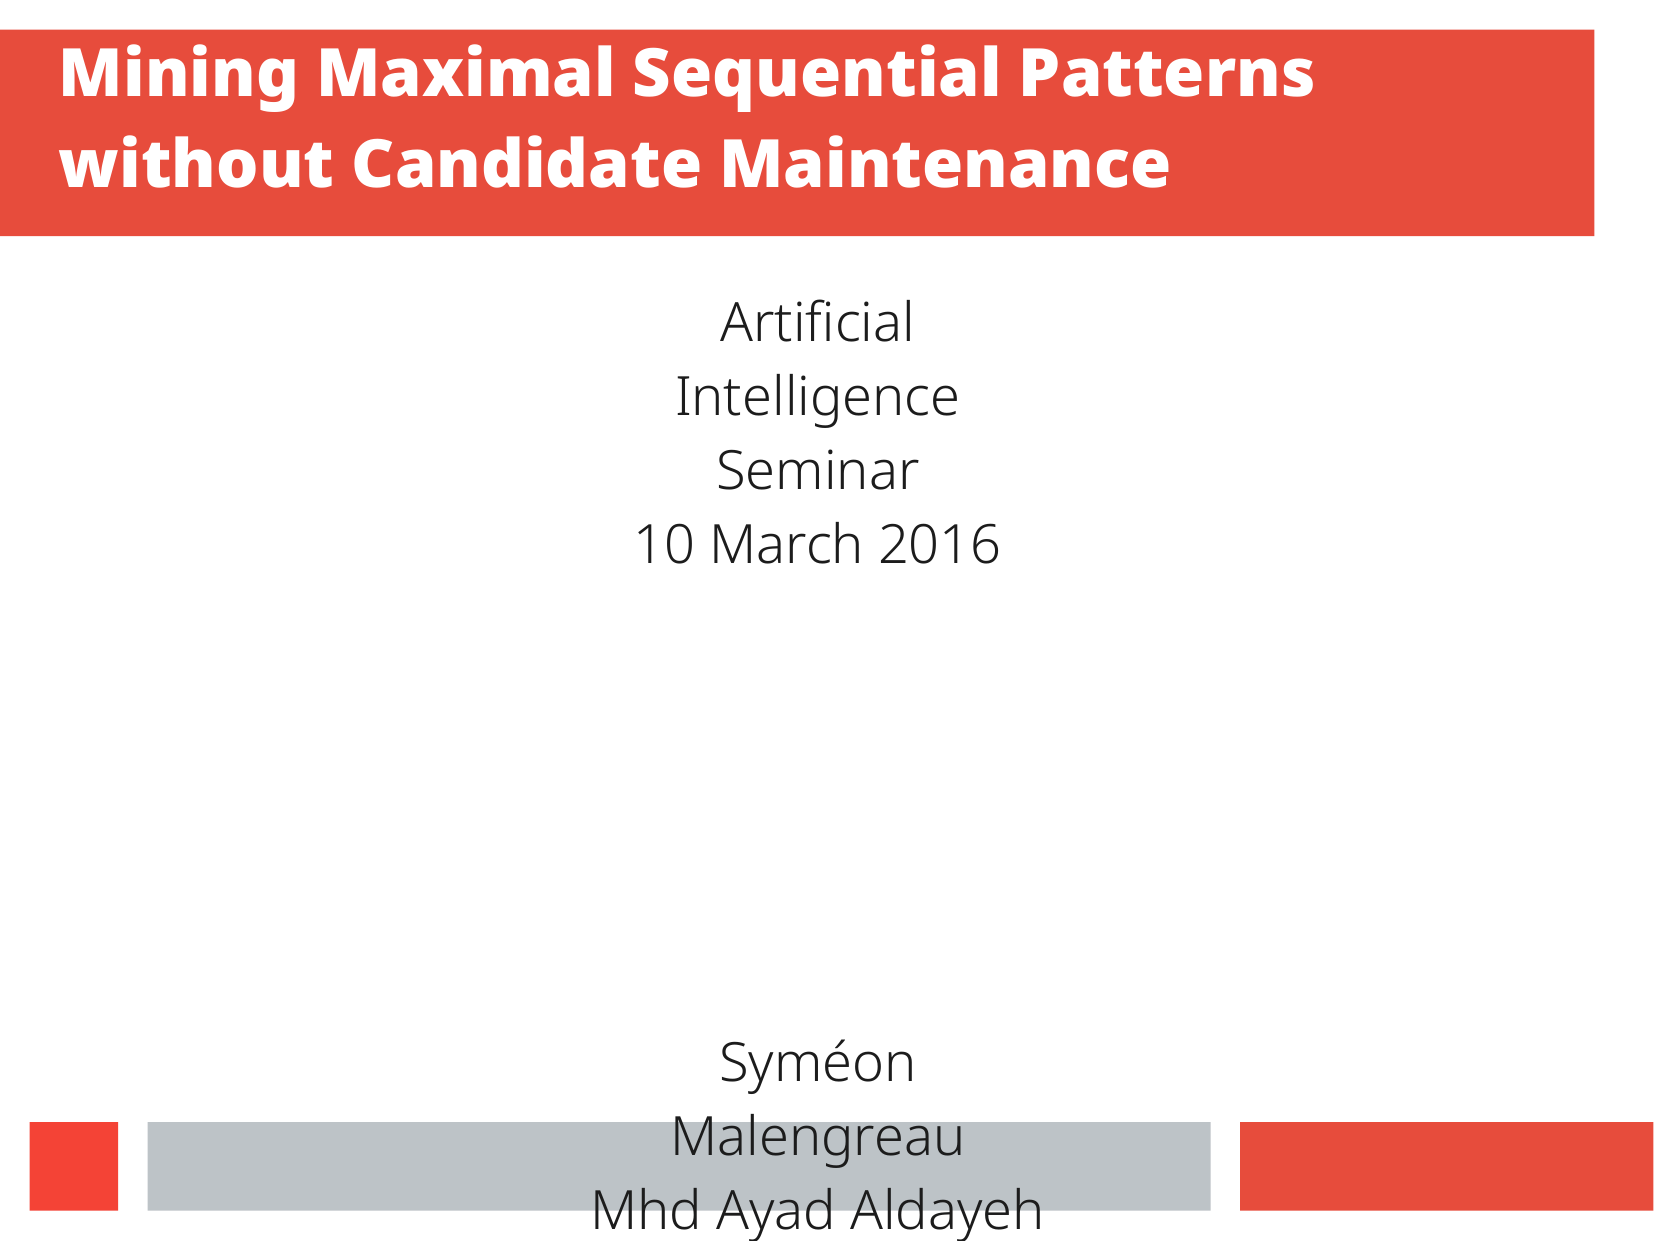

# Mining Maximal Sequential Patterns without Candidate Maintenance
Artificial Intelligence Seminar
10 March 2016
Syméon Malengreau
Mhd Ayad Aldayeh